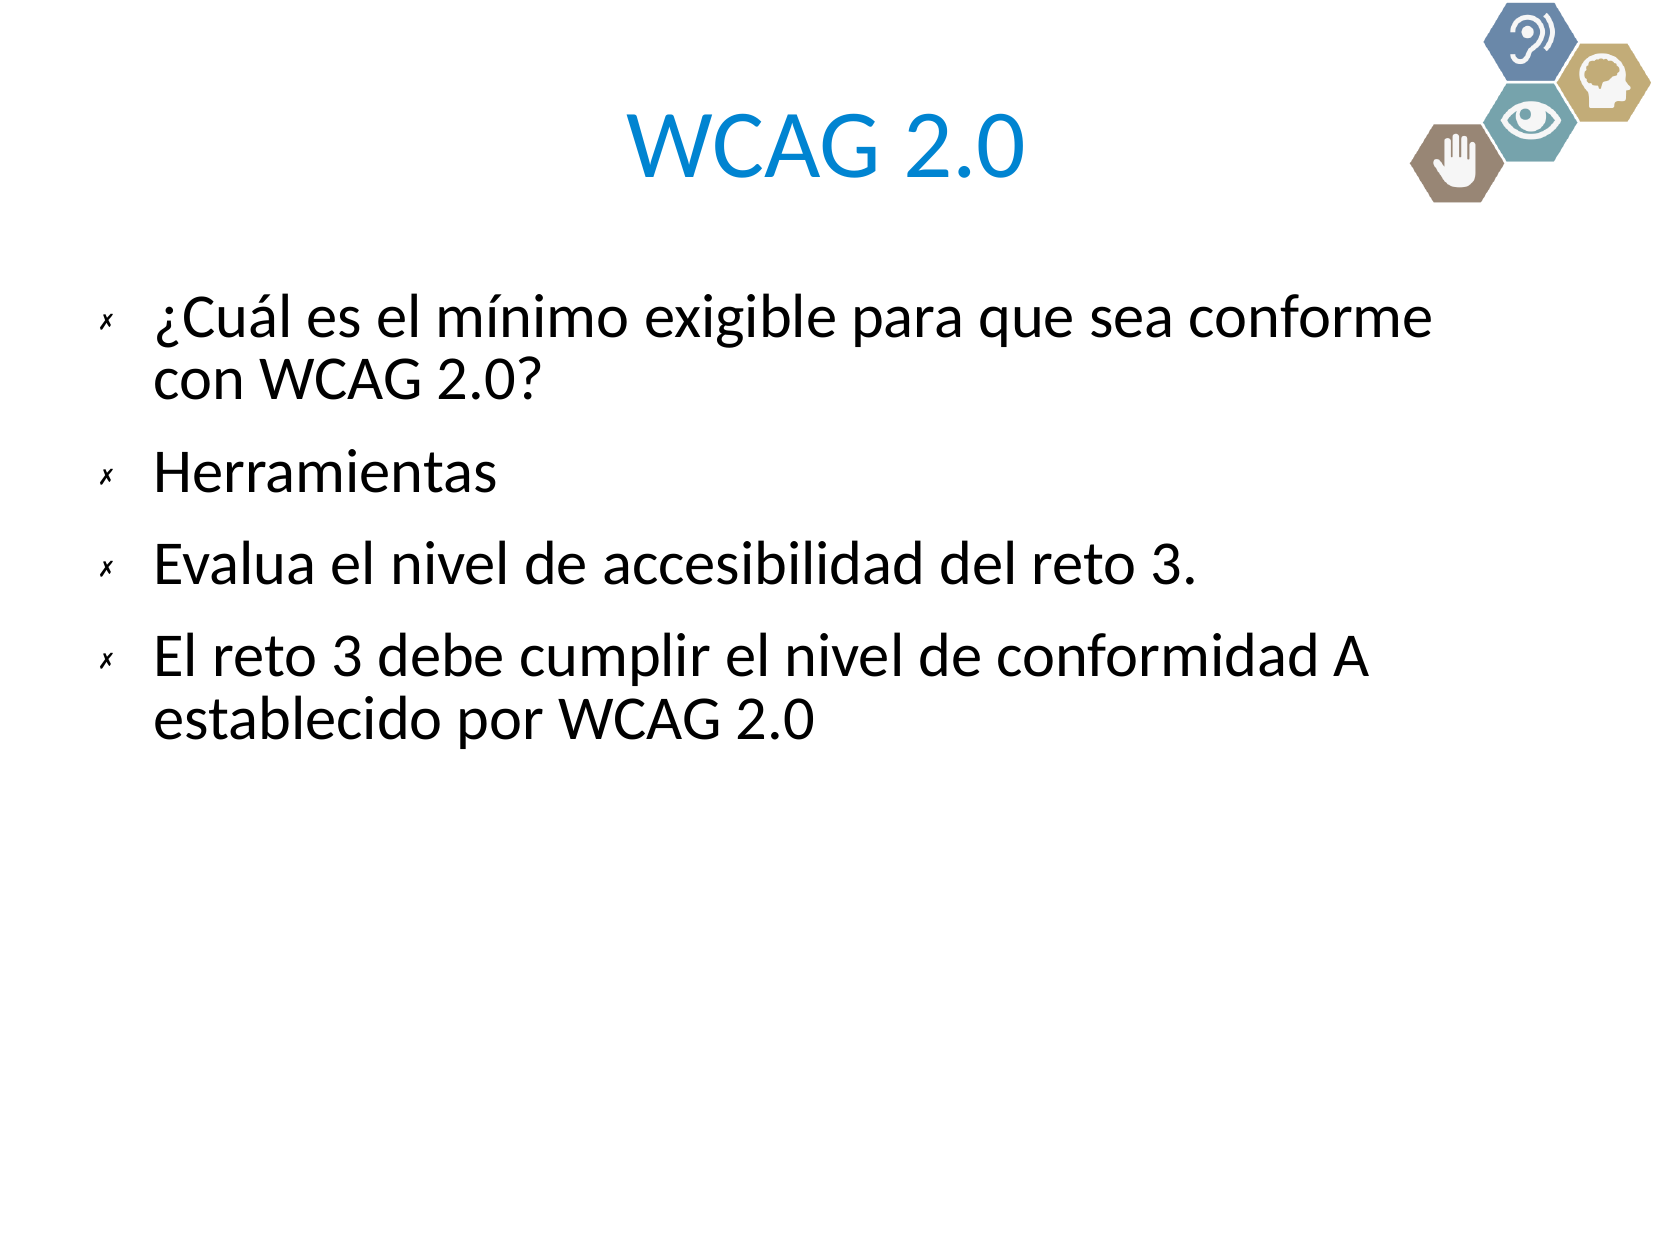

# WCAG 2.0
¿Cuál es el mínimo exigible para que sea conforme con WCAG 2.0?
Herramientas
Evalua el nivel de accesibilidad del reto 3.
El reto 3 debe cumplir el nivel de conformidad A establecido por WCAG 2.0